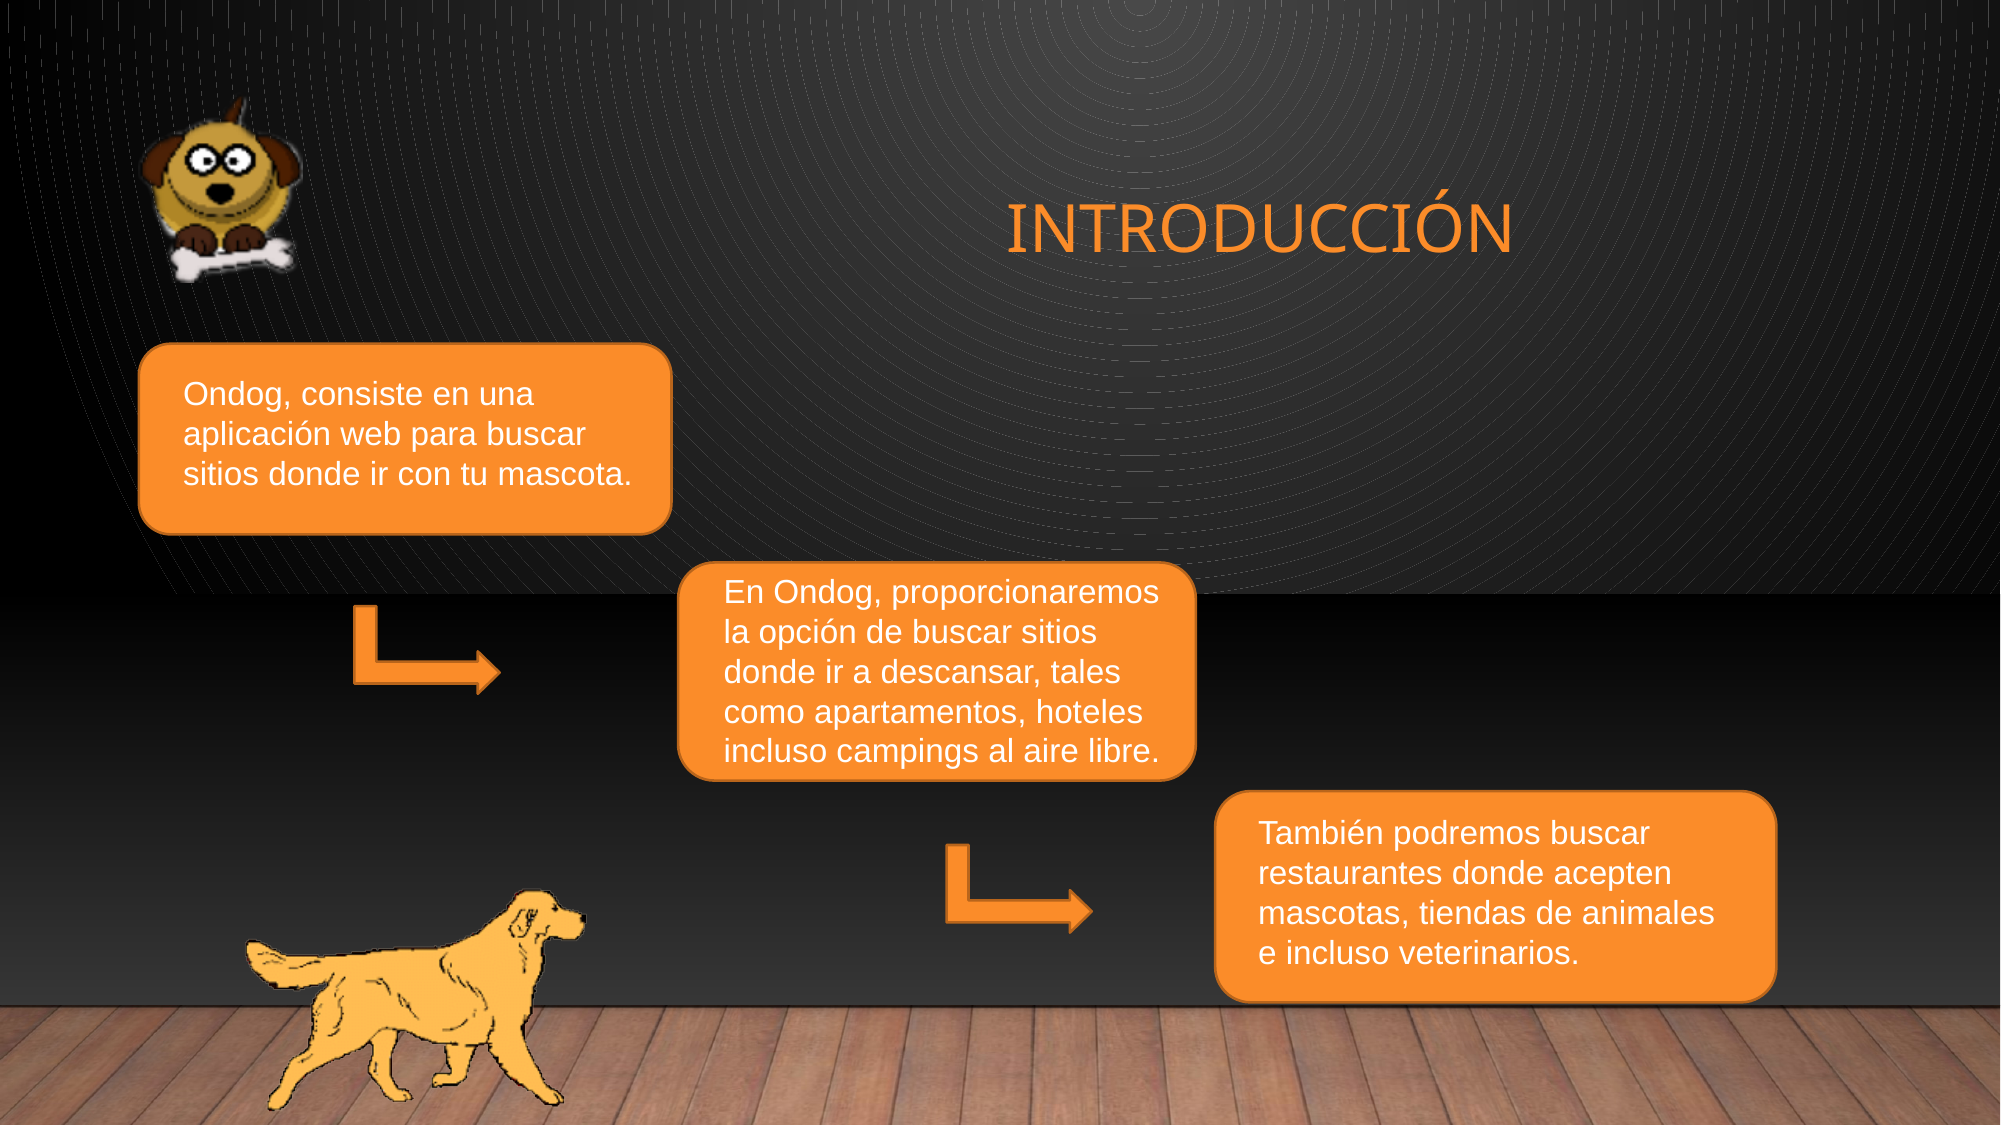

# INTRODUCCIÓN
Ondog, consiste en una aplicación web para buscar sitios donde ir con tu mascota.
En Ondog, proporcionaremos la opción de buscar sitios donde ir a descansar, tales como apartamentos, hoteles incluso campings al aire libre.
También podremos buscar restaurantes donde acepten mascotas, tiendas de animales e incluso veterinarios.